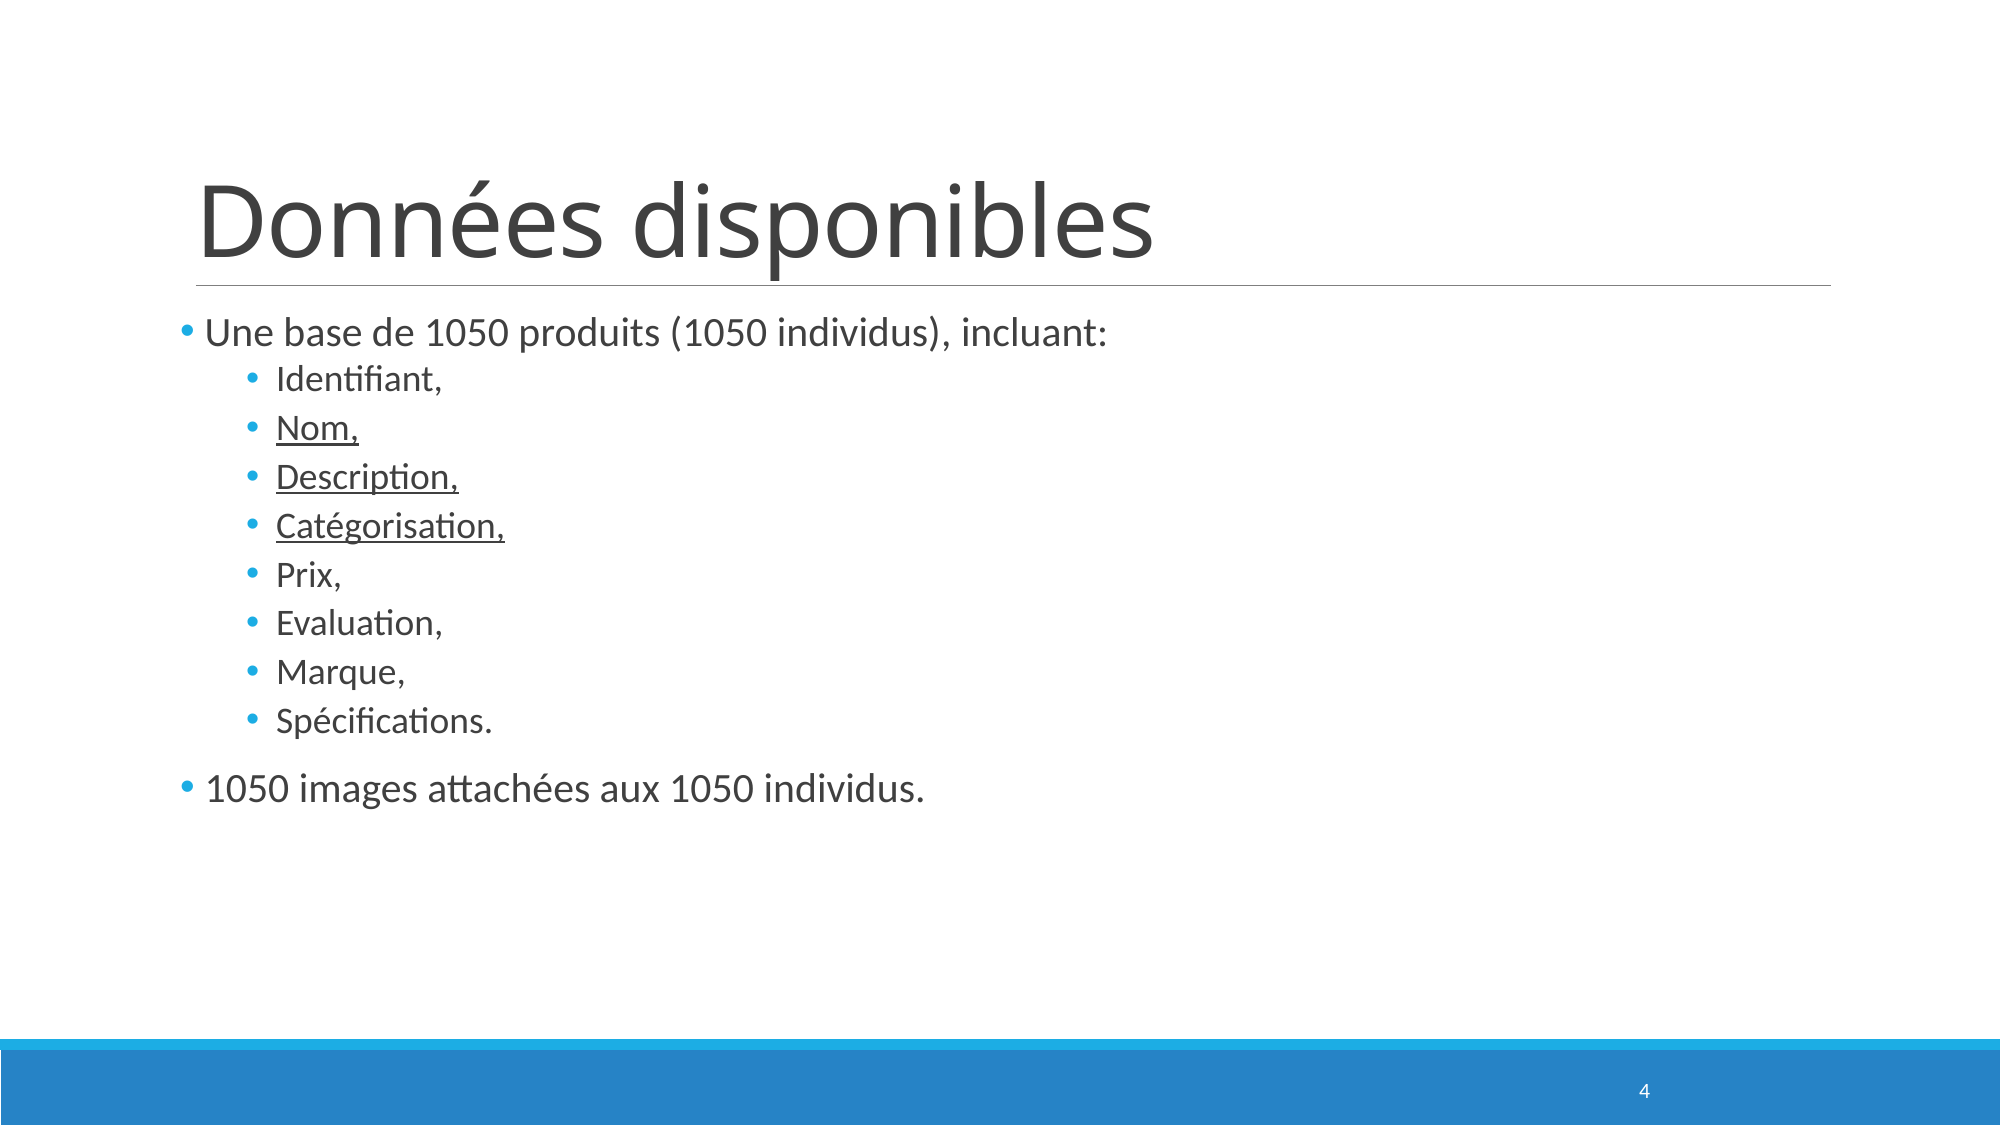

# Données disponibles
 Une base de 1050 produits (1050 individus), incluant:
Identifiant,
Nom,
Description,
Catégorisation,
Prix,
Evaluation,
Marque,
Spécifications.
 1050 images attachées aux 1050 individus.